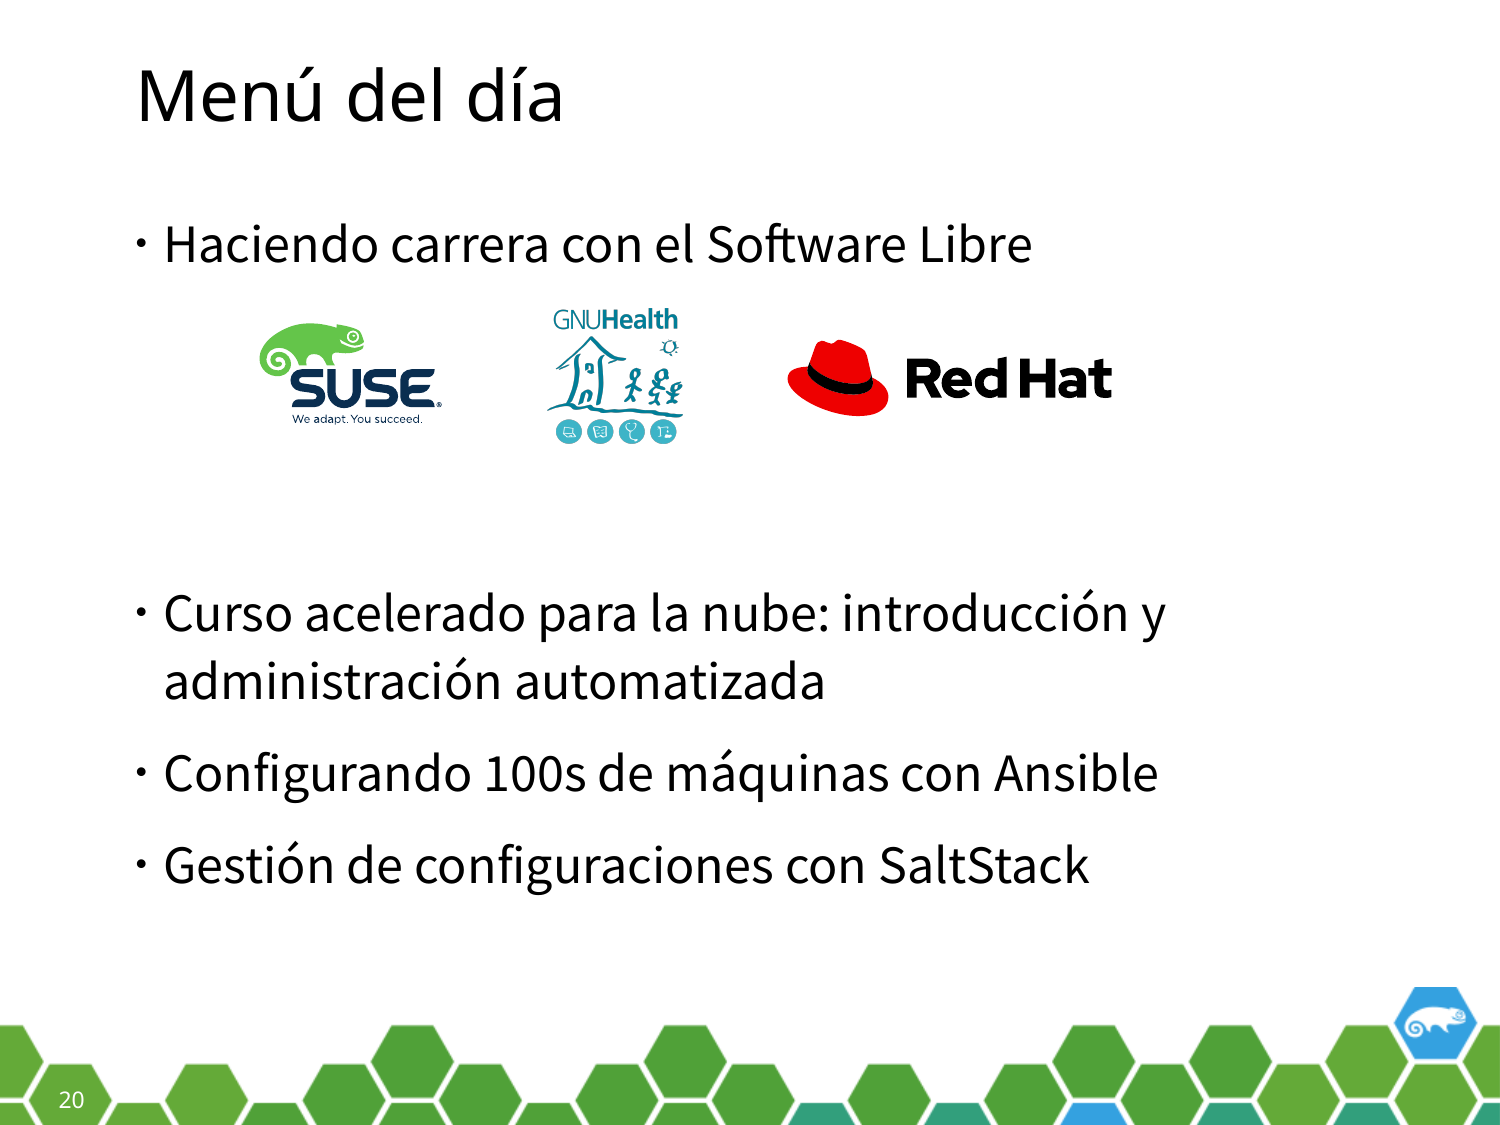

# Menú del día
Haciendo carrera con el Software Libre
Curso acelerado para la nube: introducción y administración automatizada
Configurando 100s de máquinas con Ansible
Gestión de configuraciones con SaltStack